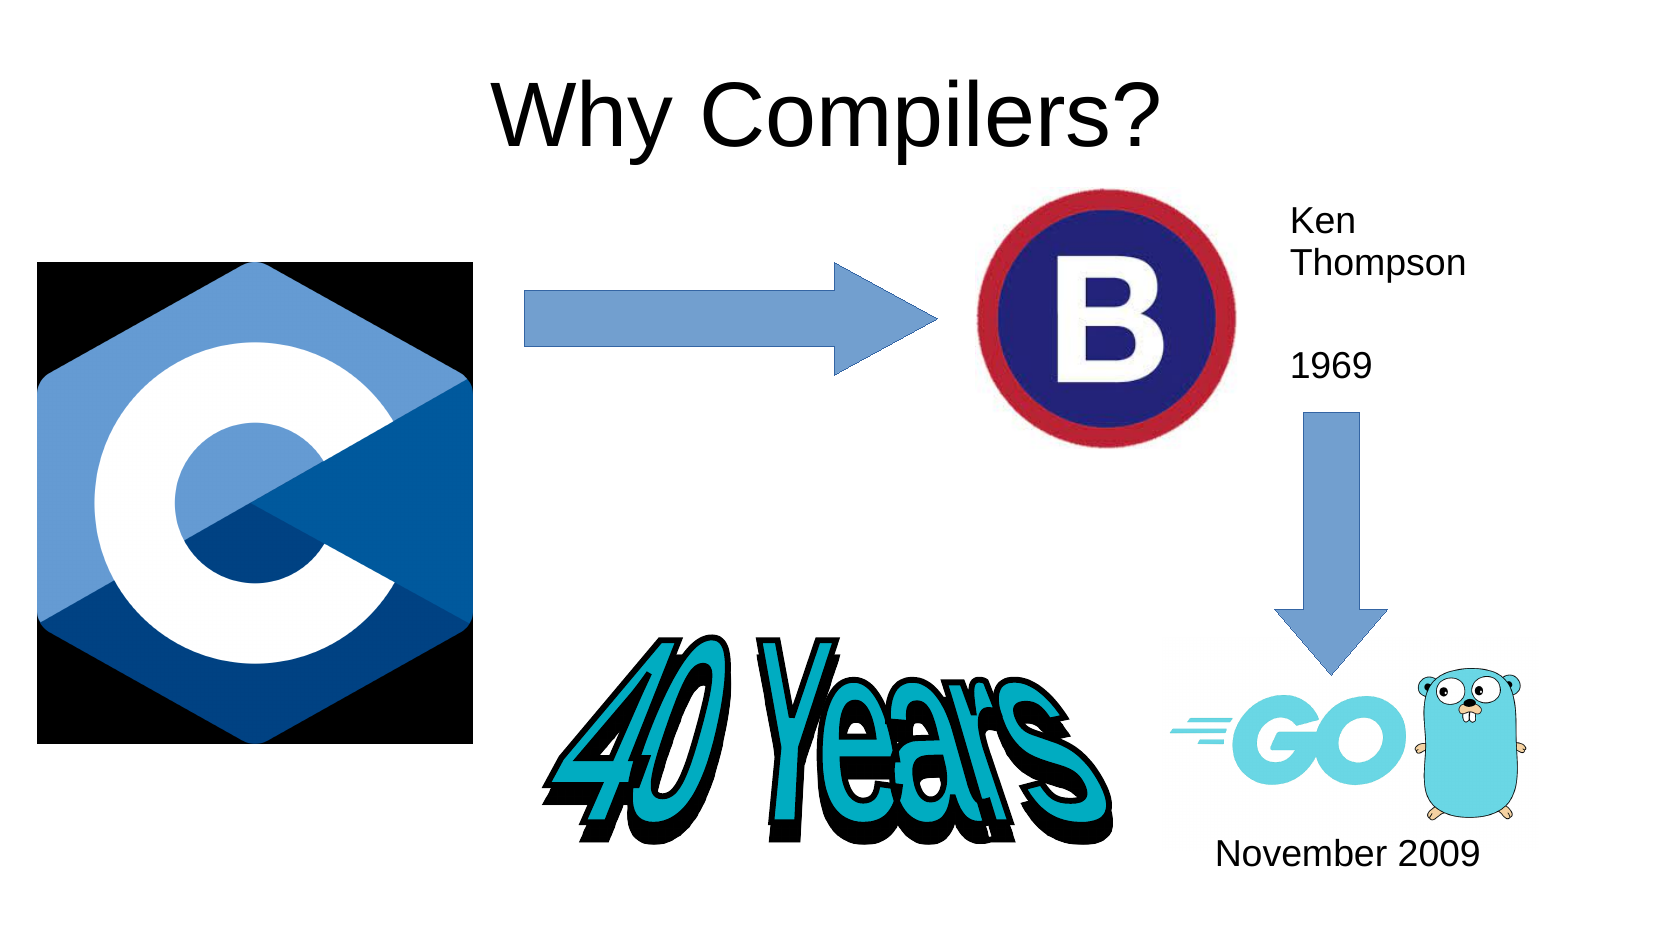

# Why Compilers?
Ken Thompson
1969
40 Years
November 2009